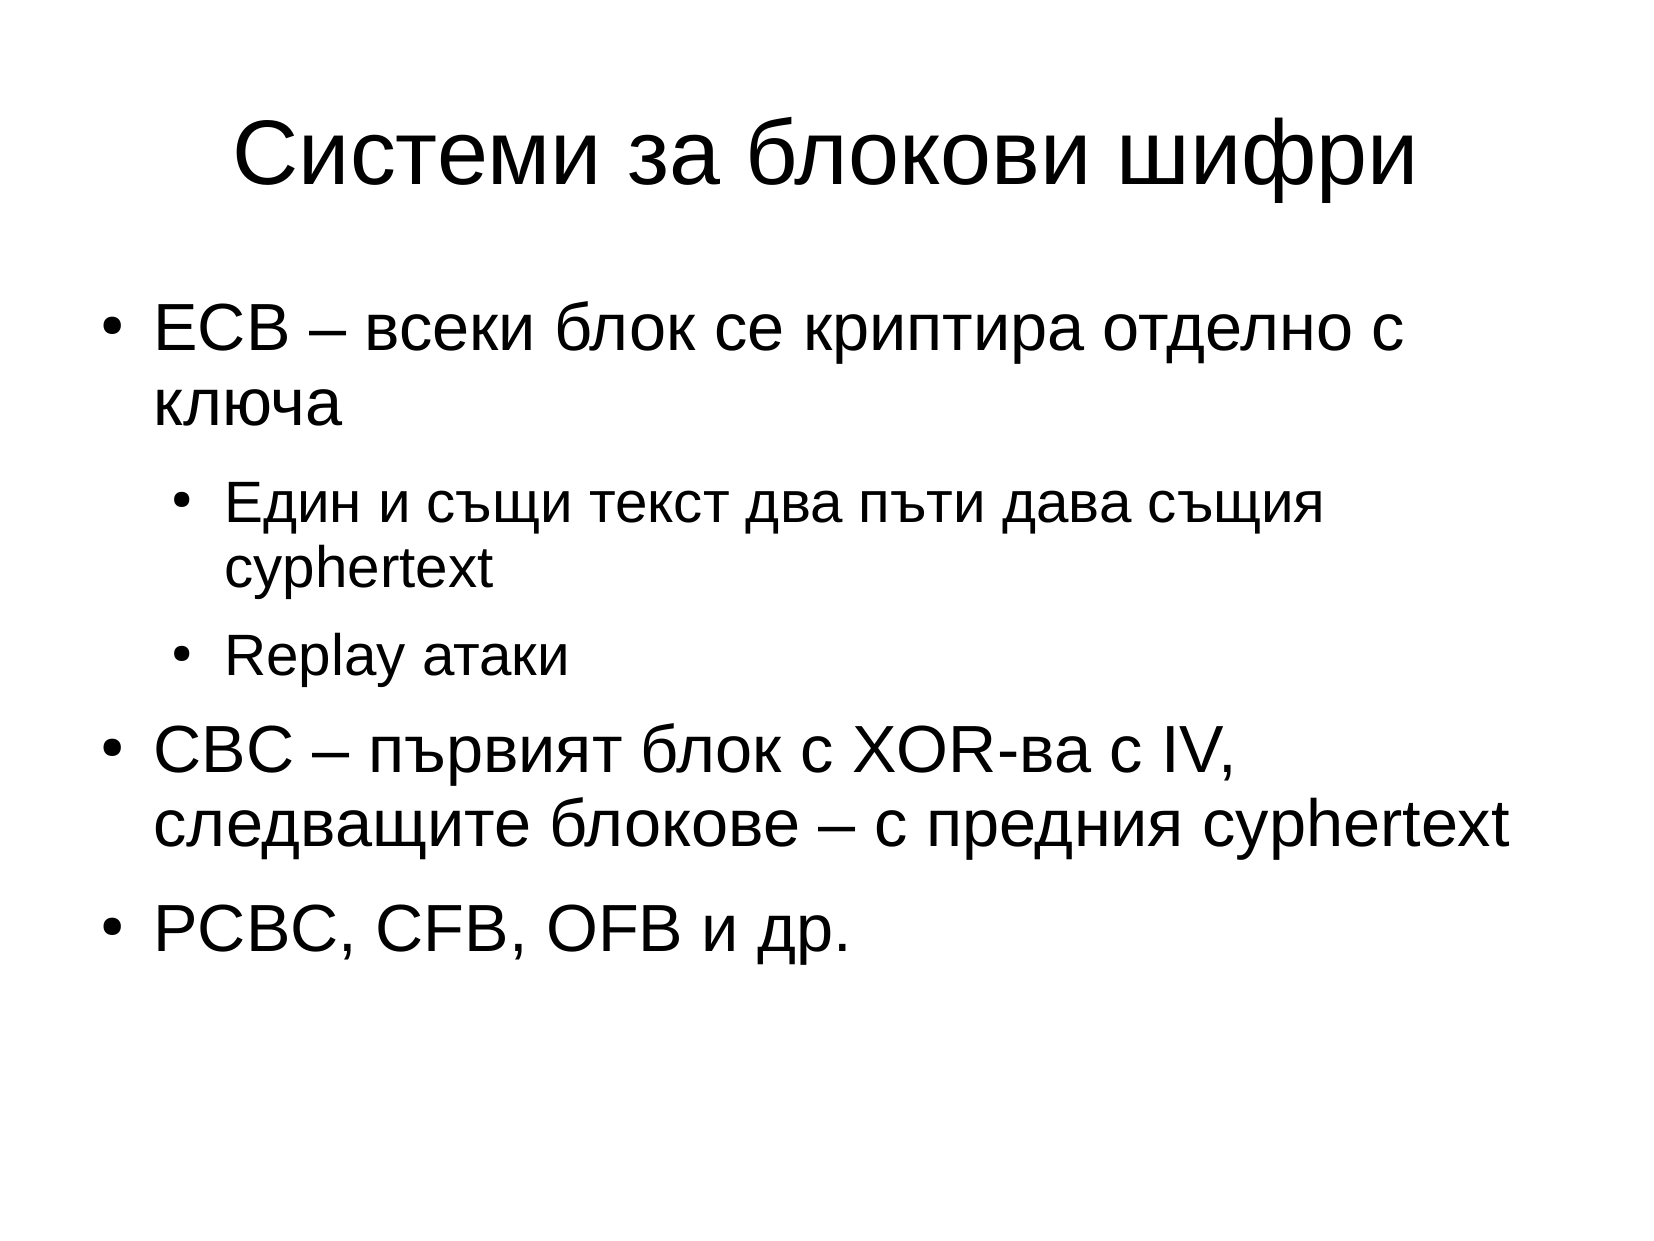

# Системи за блокови шифри
ECB – всеки блок се криптира отделно с ключа
Един и същи текст два пъти дава същия cyphertext
Replay атаки
CBC – първият блок с XOR-ва с IV, следващите блокове – с предния cyphertext
PCBC, CFB, OFB и др.